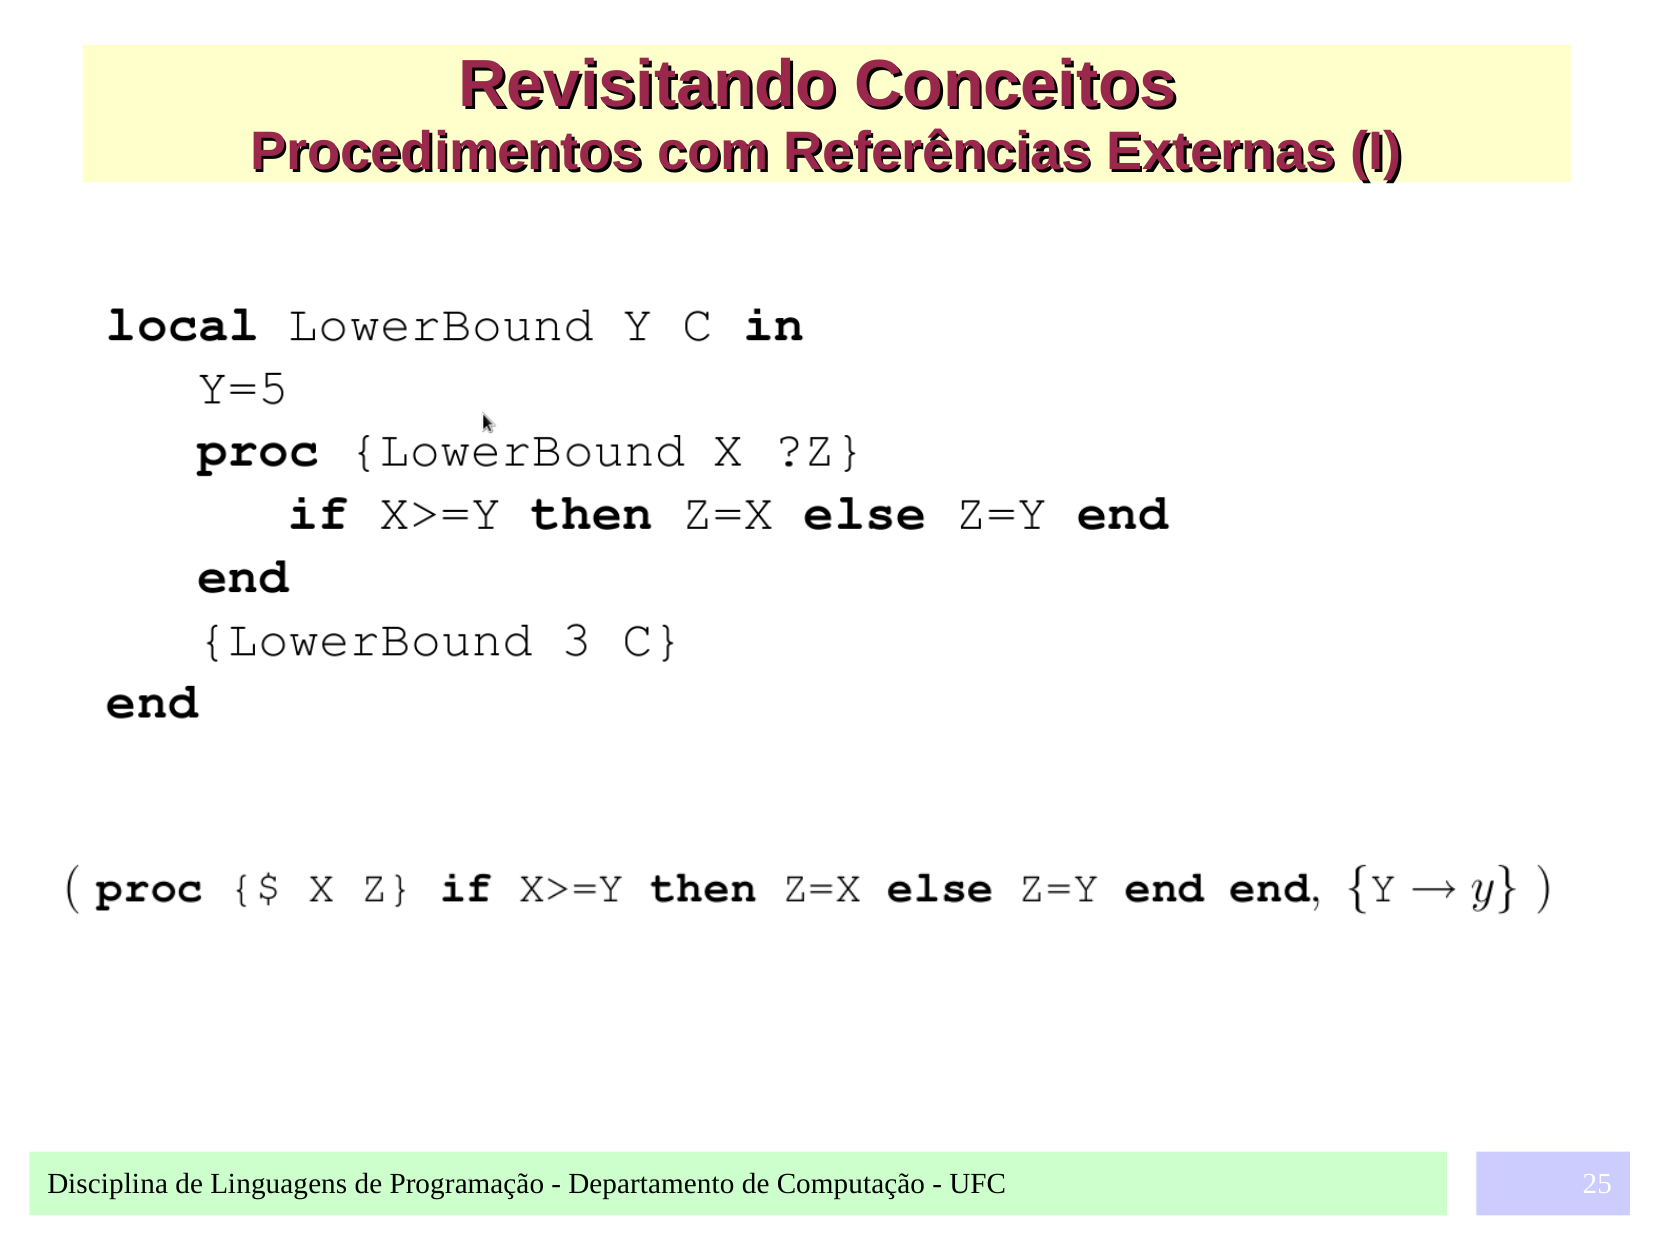

# Revisitando Conceitos Procedimentos com Referências Externas (I)
Disciplina de Linguagens de Programação - Departamento de Computação - UFC
25